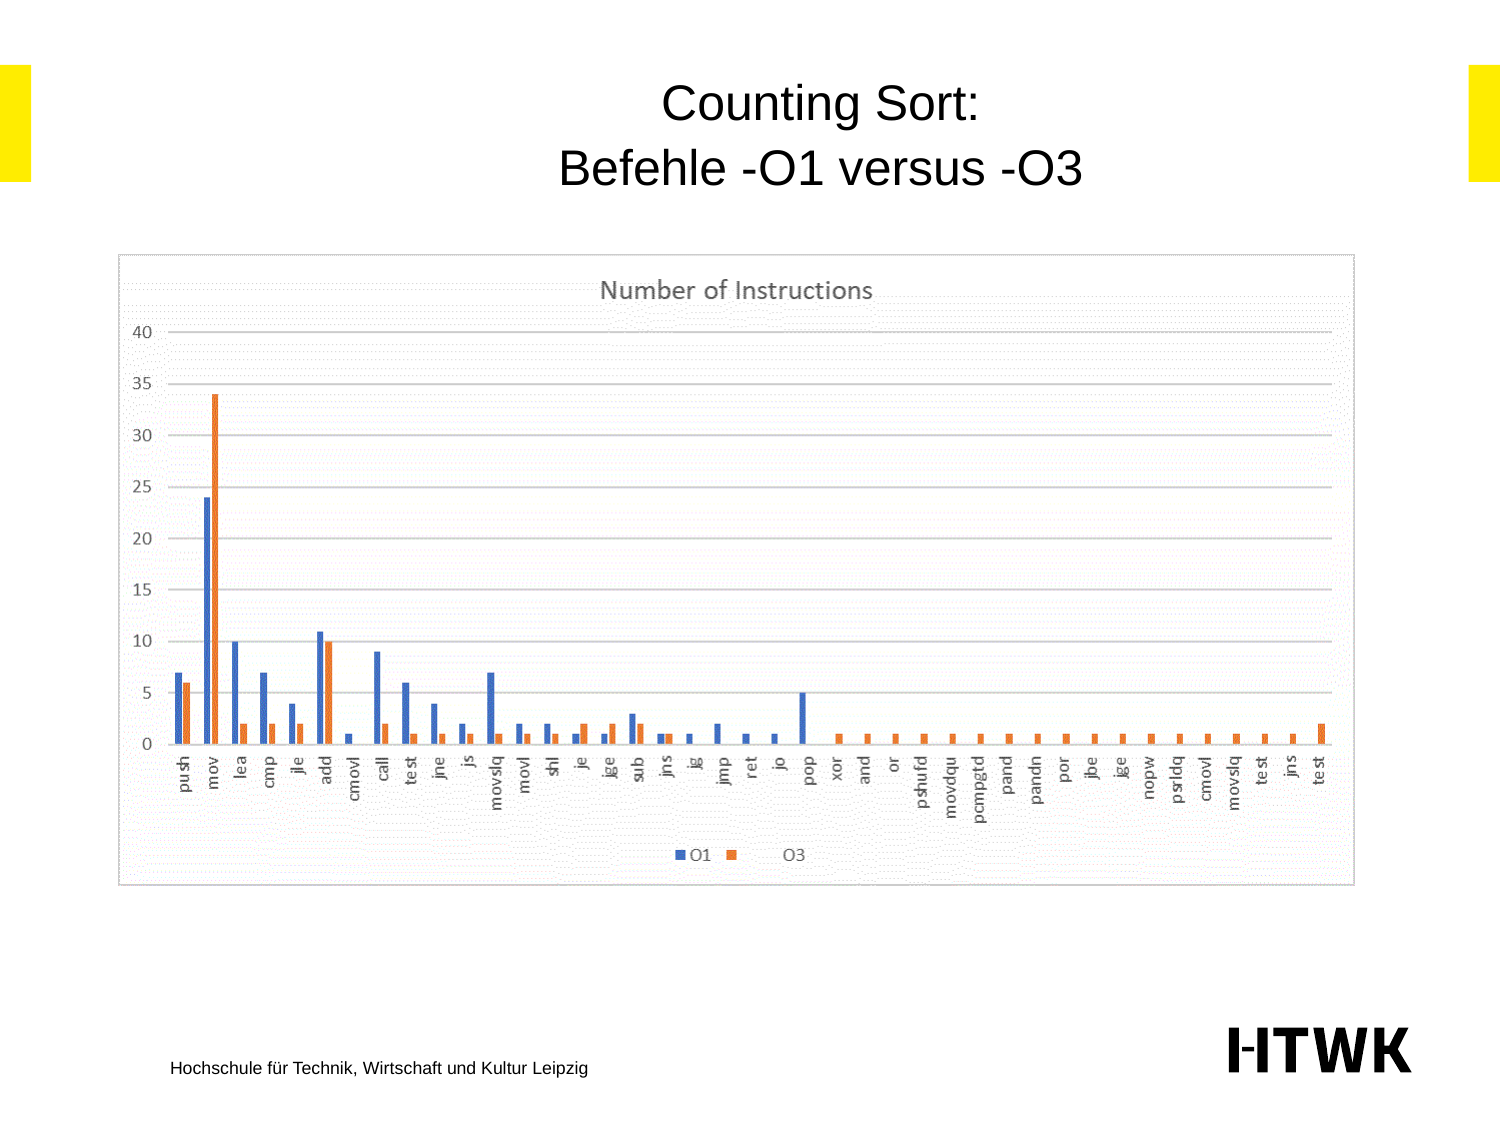

# Counting Sort: Befehle -O1 versus -O3